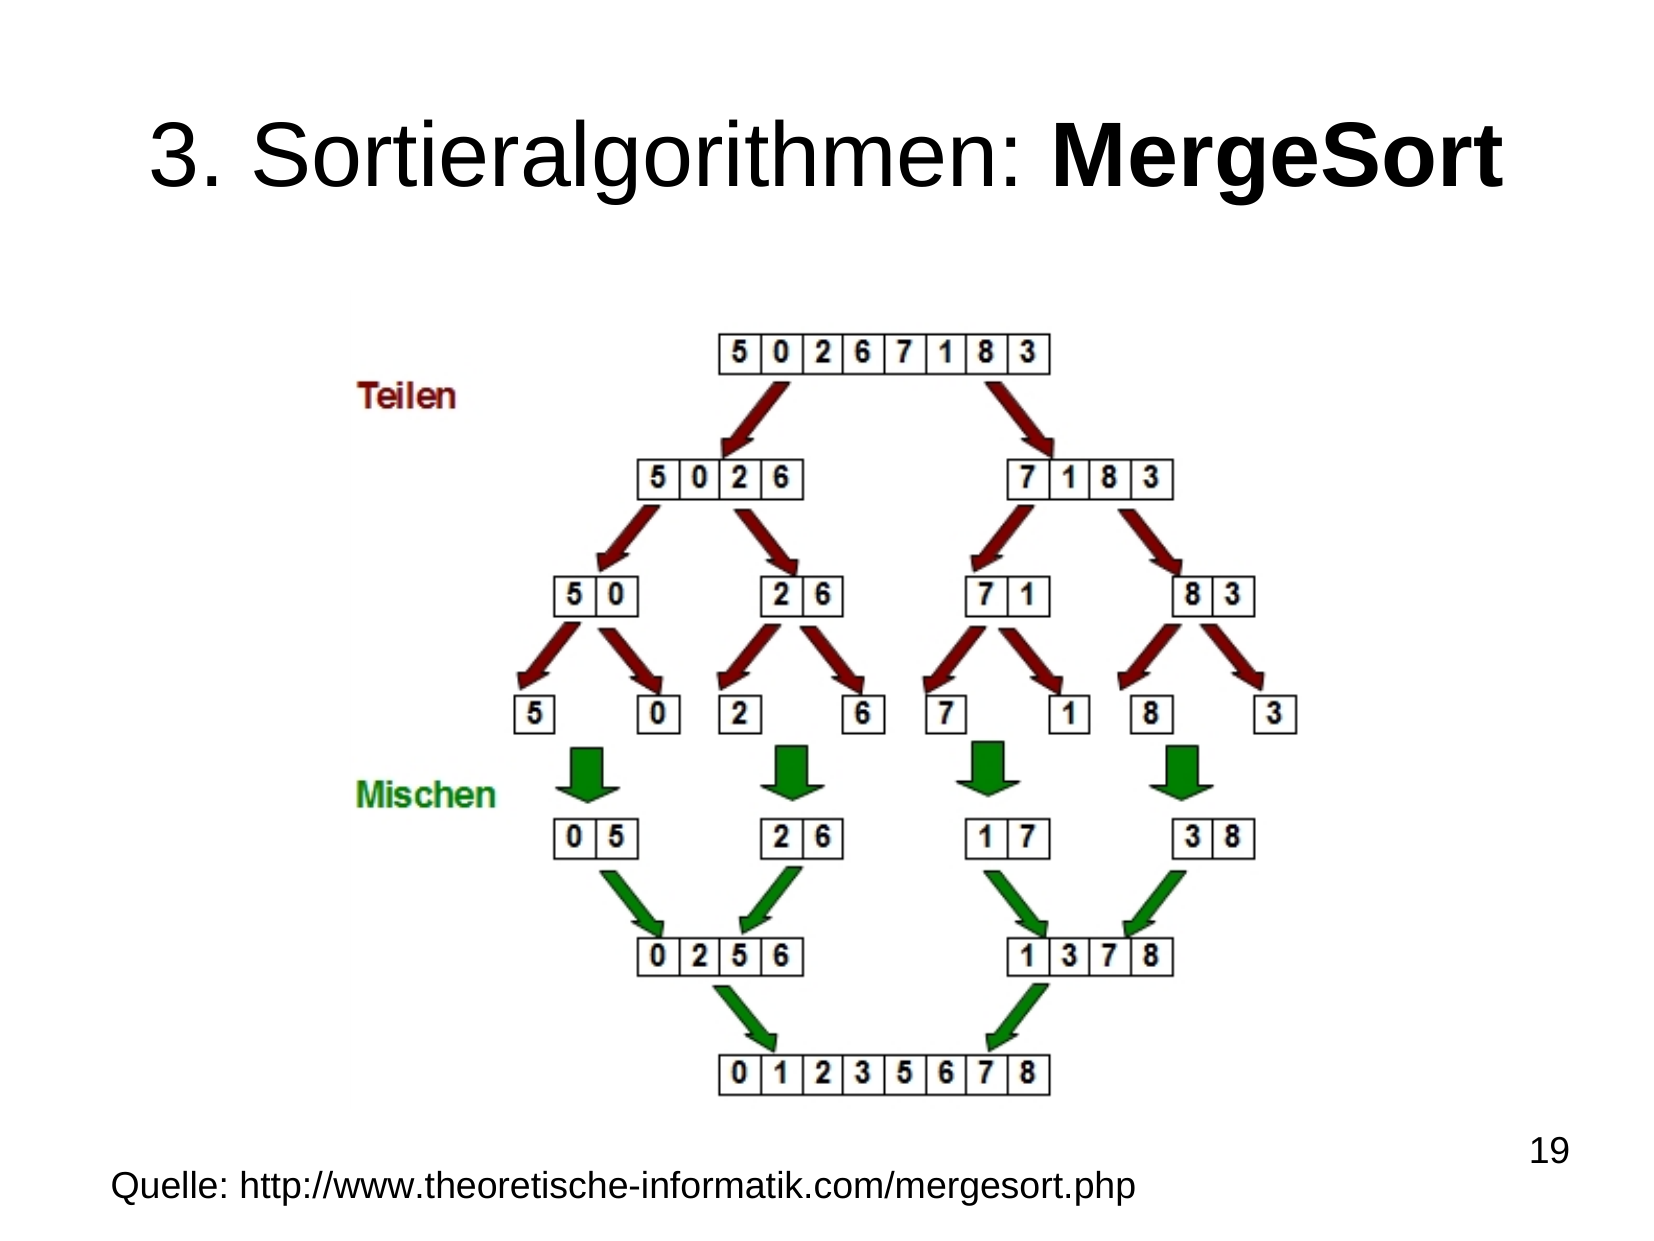

# 3. Sortieralgorithmen: MergeSort
19
Quelle: http://www.theoretische-informatik.com/mergesort.php